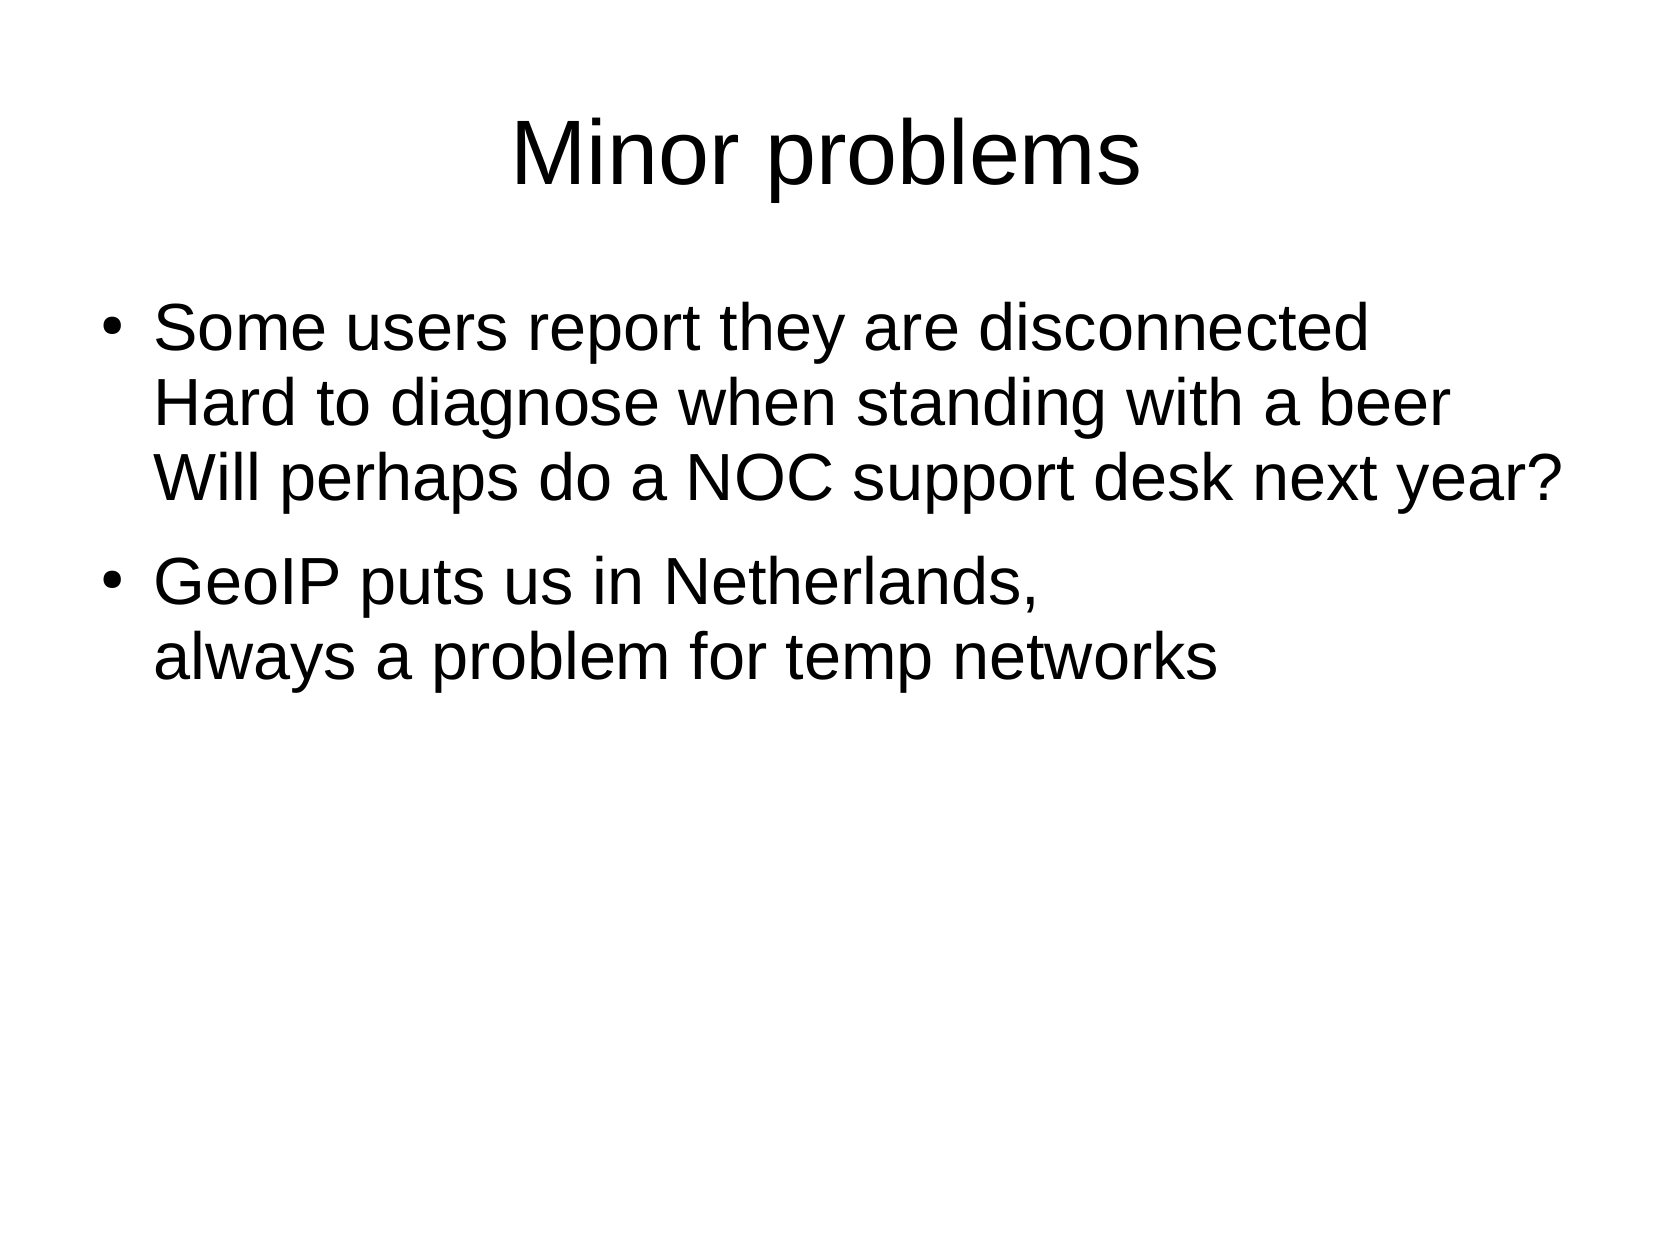

# Minor problems
Some users report they are disconnected
Hard to diagnose when standing with a beer
Will perhaps do a NOC support desk next year?
GeoIP puts us in Netherlands,
always a problem for temp networks